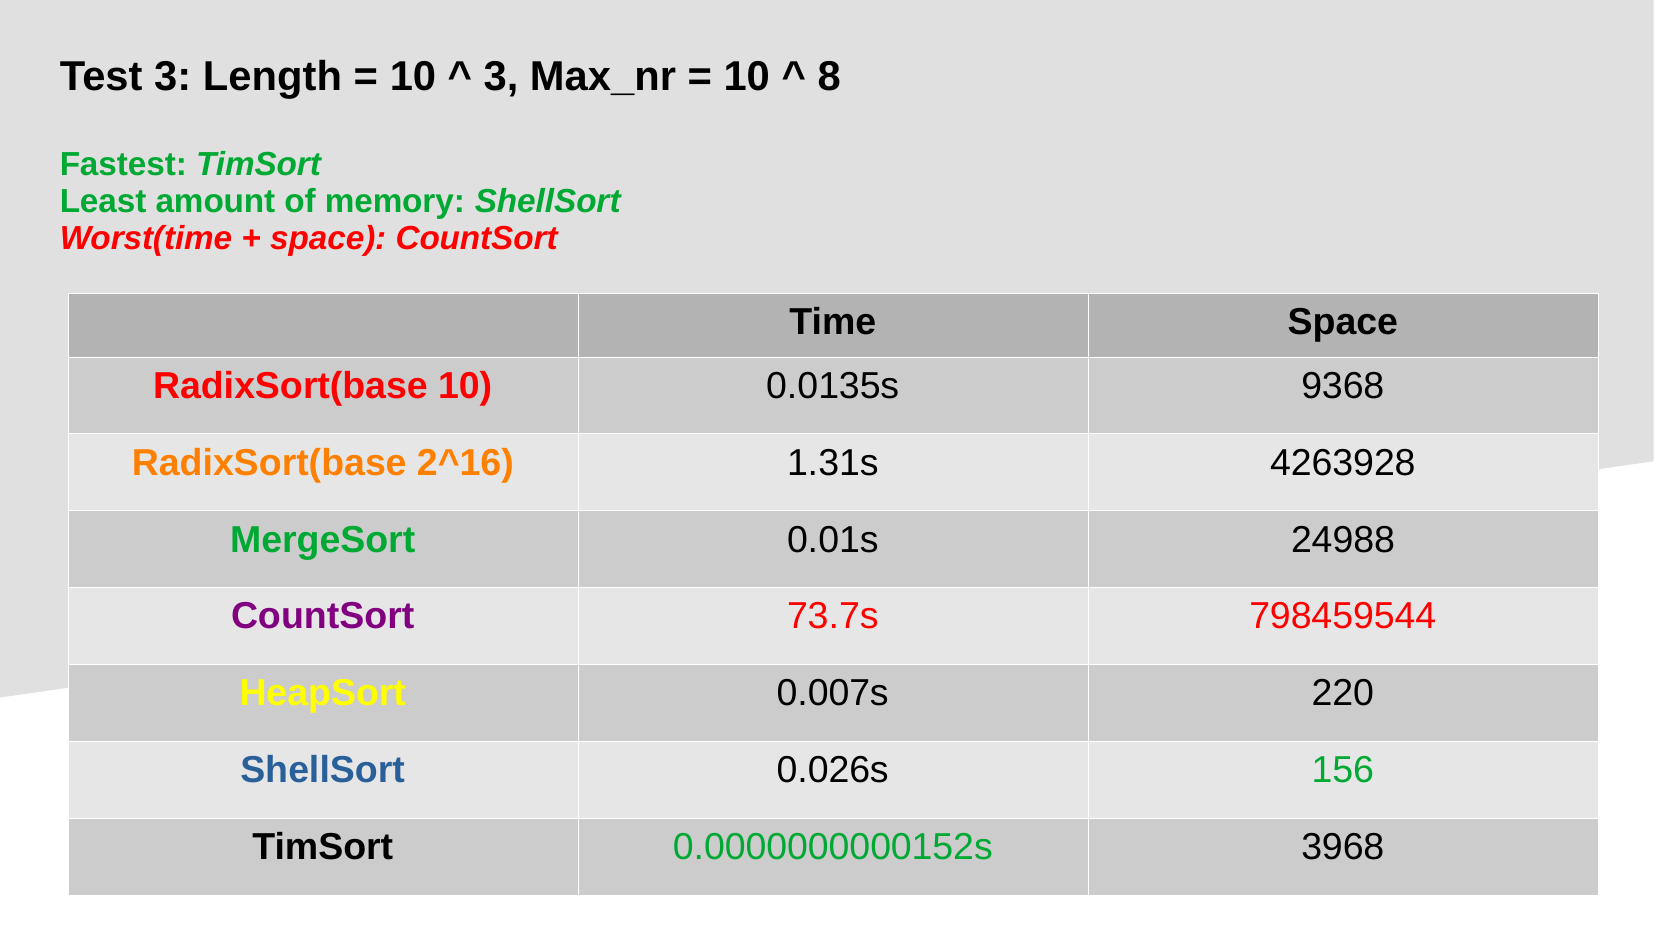

Test 3: Length = 10 ^ 3, Max_nr = 10 ^ 8
Fastest: TimSort
Least amount of memory: ShellSort
Worst(time + space): CountSort
| | Time | Space |
| --- | --- | --- |
| RadixSort(base 10) | 0.0135s | 9368 |
| RadixSort(base 2^16) | 1.31s | 4263928 |
| MergeSort | 0.01s | 24988 |
| CountSort | 73.7s | 798459544 |
| HeapSort | 0.007s | 220 |
| ShellSort | 0.026s | 156 |
| TimSort | 0.0000000000152s | 3968 |